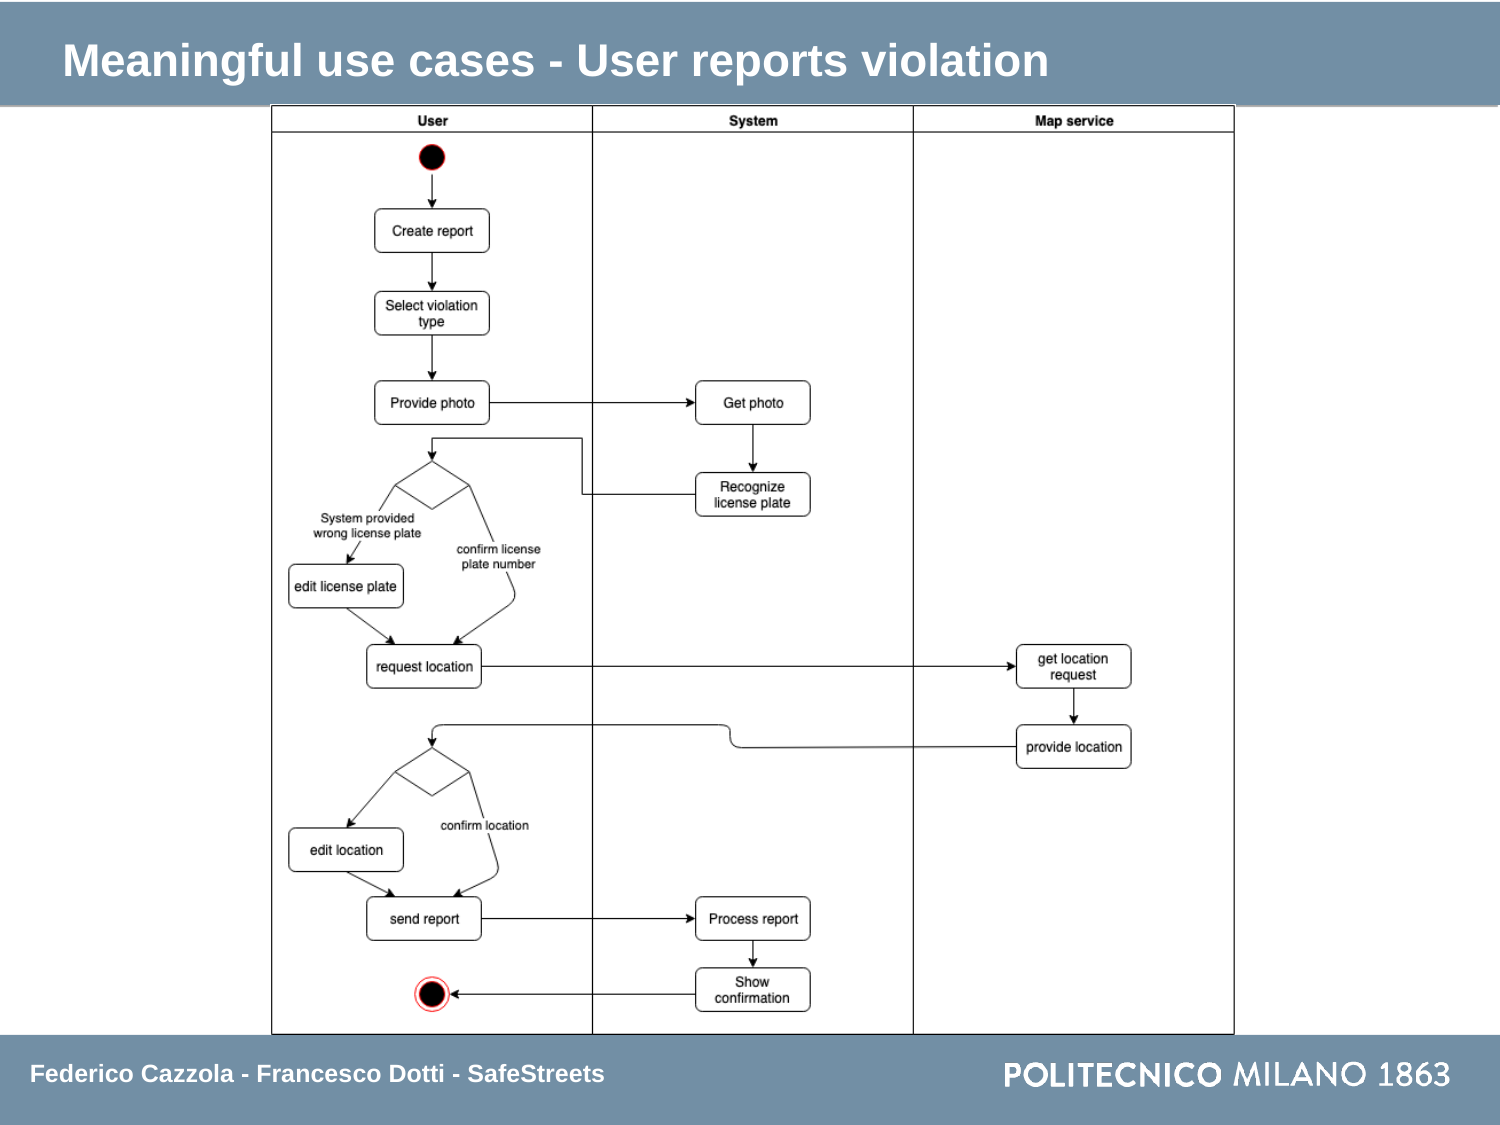

# Meaningful use cases - User reports violation